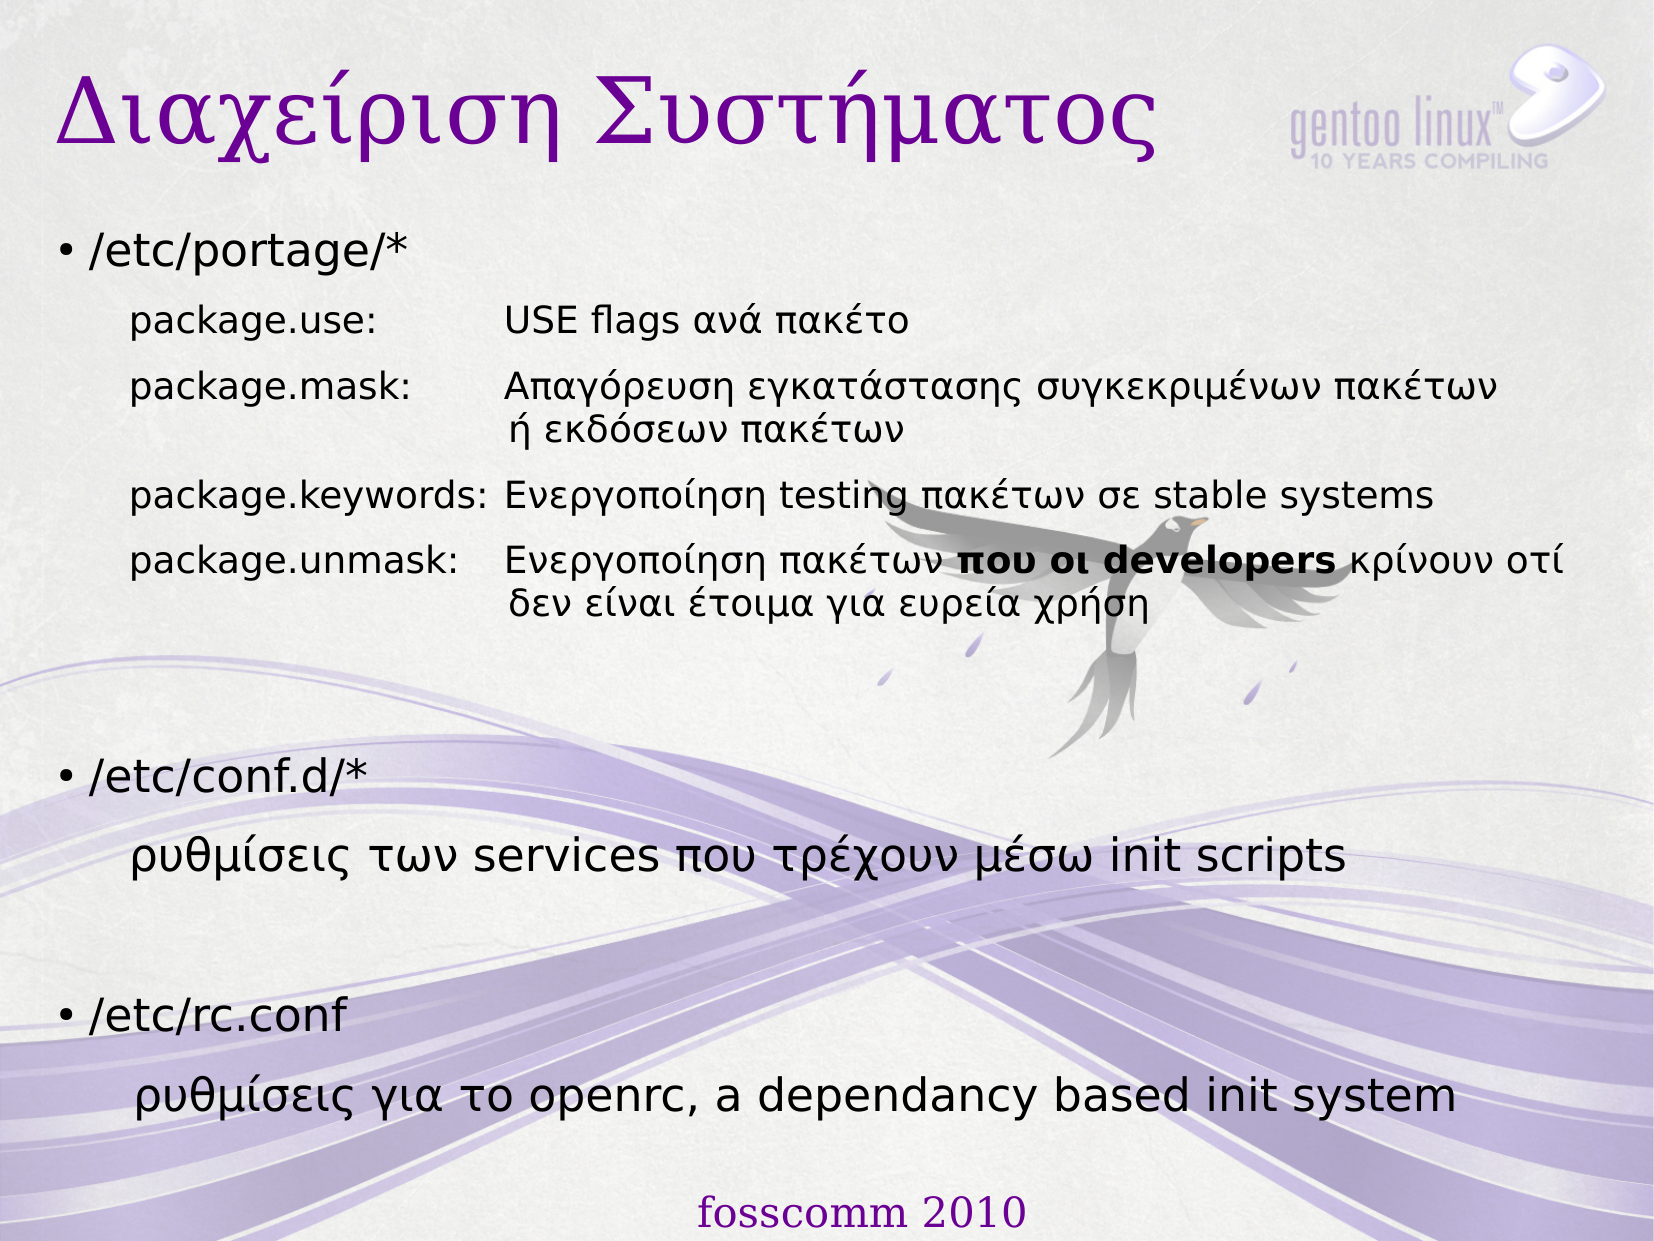

# Διαχείριση Συστήματος
 /etc/portage/*
package.use:		USE flags ανά πακέτο
package.mask:		Απαγόρευση εγκατάστασης συγκεκριμένων πακέτων
						ή εκδόσεων πακέτων
package.keywords:	Ενεργοποίηση testing πακέτων σε stable systems
package.unmask:	Ενεργοποίηση πακέτων που οι developers κρίνουν οτί
						δεν είναι έτοιμα για ευρεία χρήση
 /etc/conf.d/*
ρυθμίσεις των services που τρέχουν μέσω init scripts
 /etc/rc.conf
	ρυθμίσεις για το openrc, a dependancy based init system
fosscomm 2010